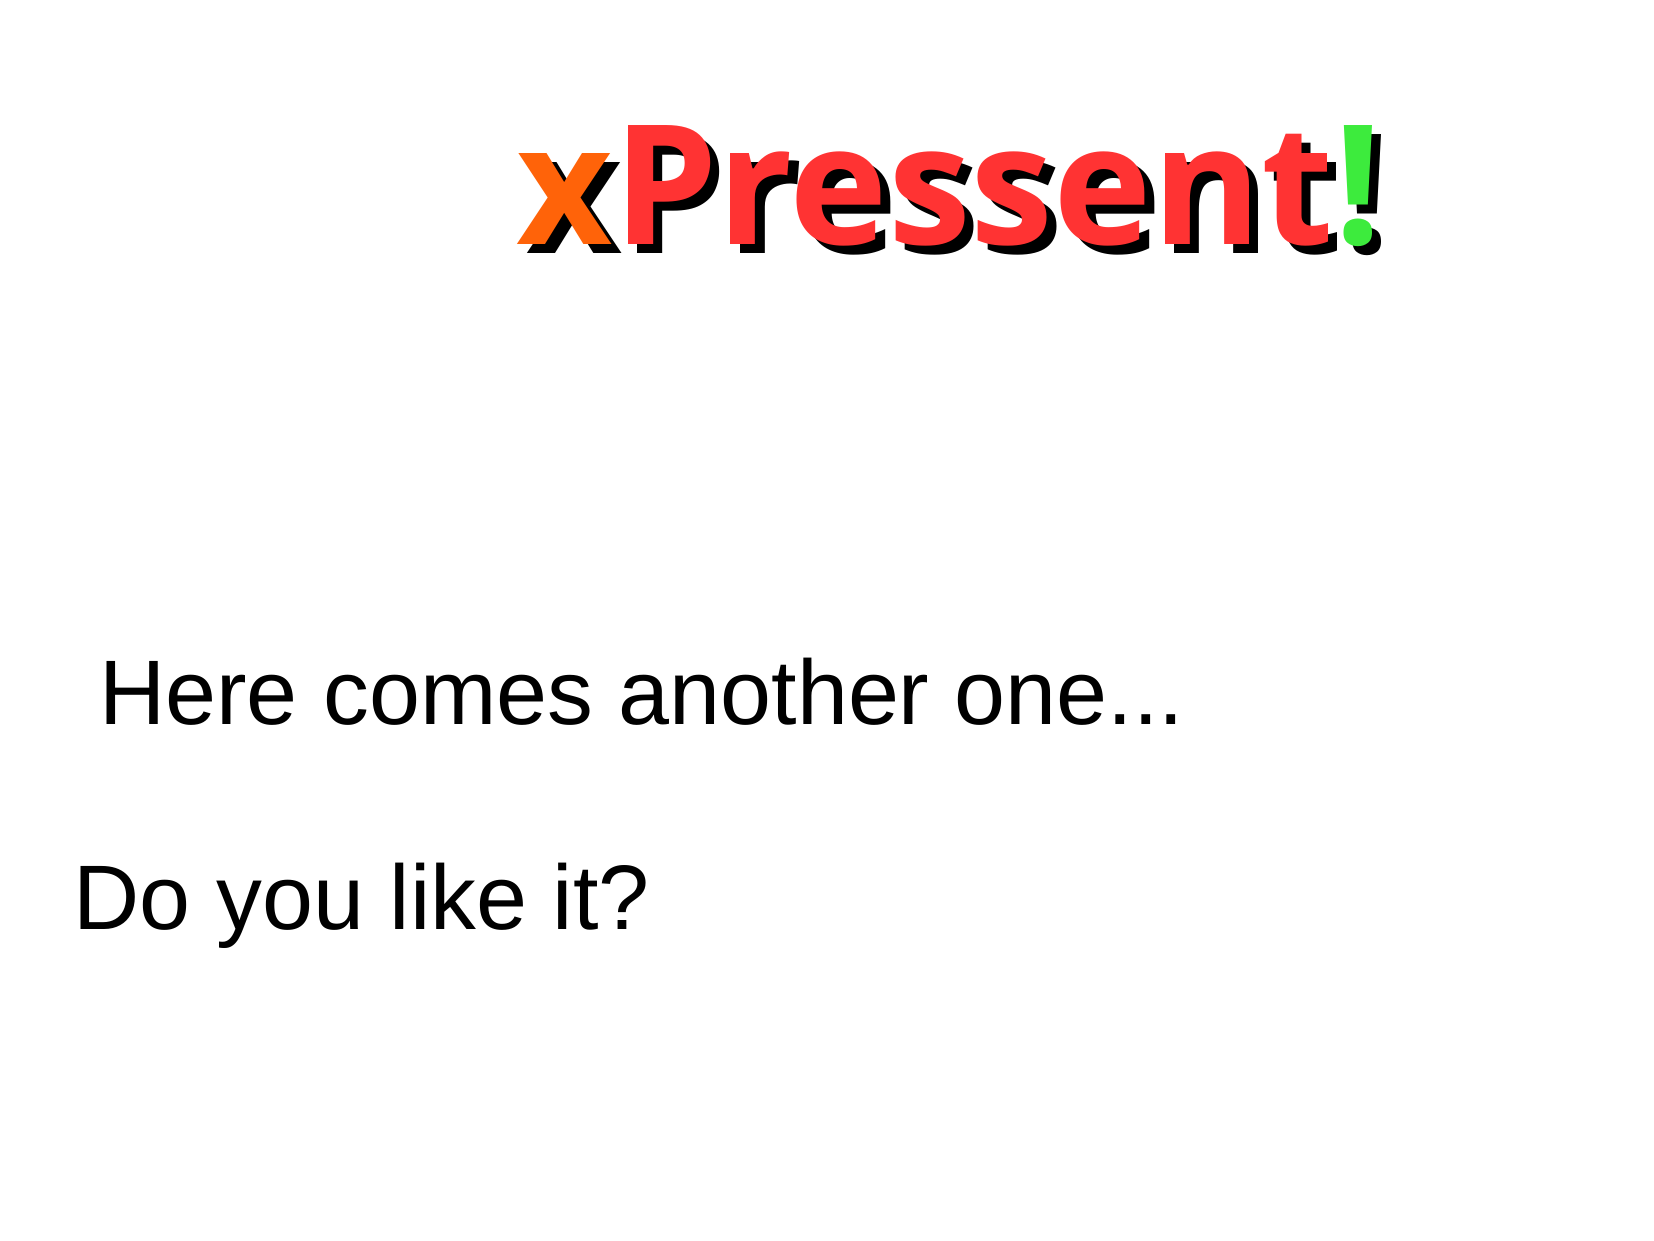

xPressent!
 Here comes another one...
Do you like it?